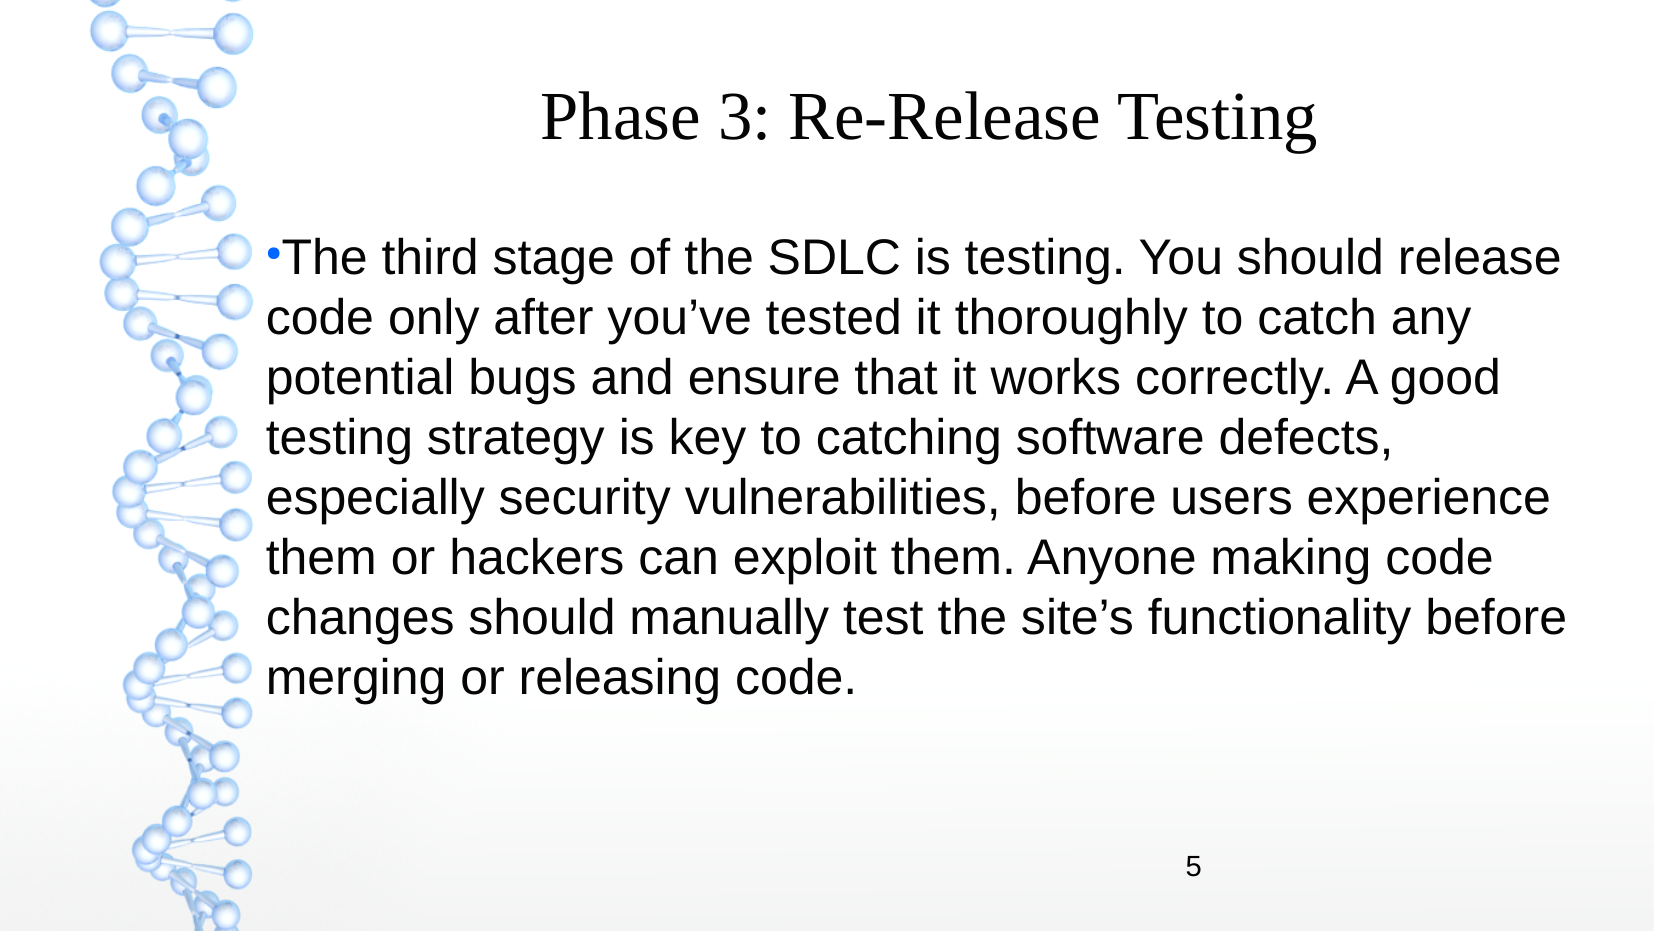

# Phase 3: Re-Release Testing
The third stage of the SDLC is testing. You should release code only after you’ve tested it thoroughly to catch any potential bugs and ensure that it works correctly. A good testing strategy is key to catching software defects, especially security vulnerabilities, before users experience them or hackers can exploit them. Anyone making code changes should manually test the site’s functionality before merging or releasing code.